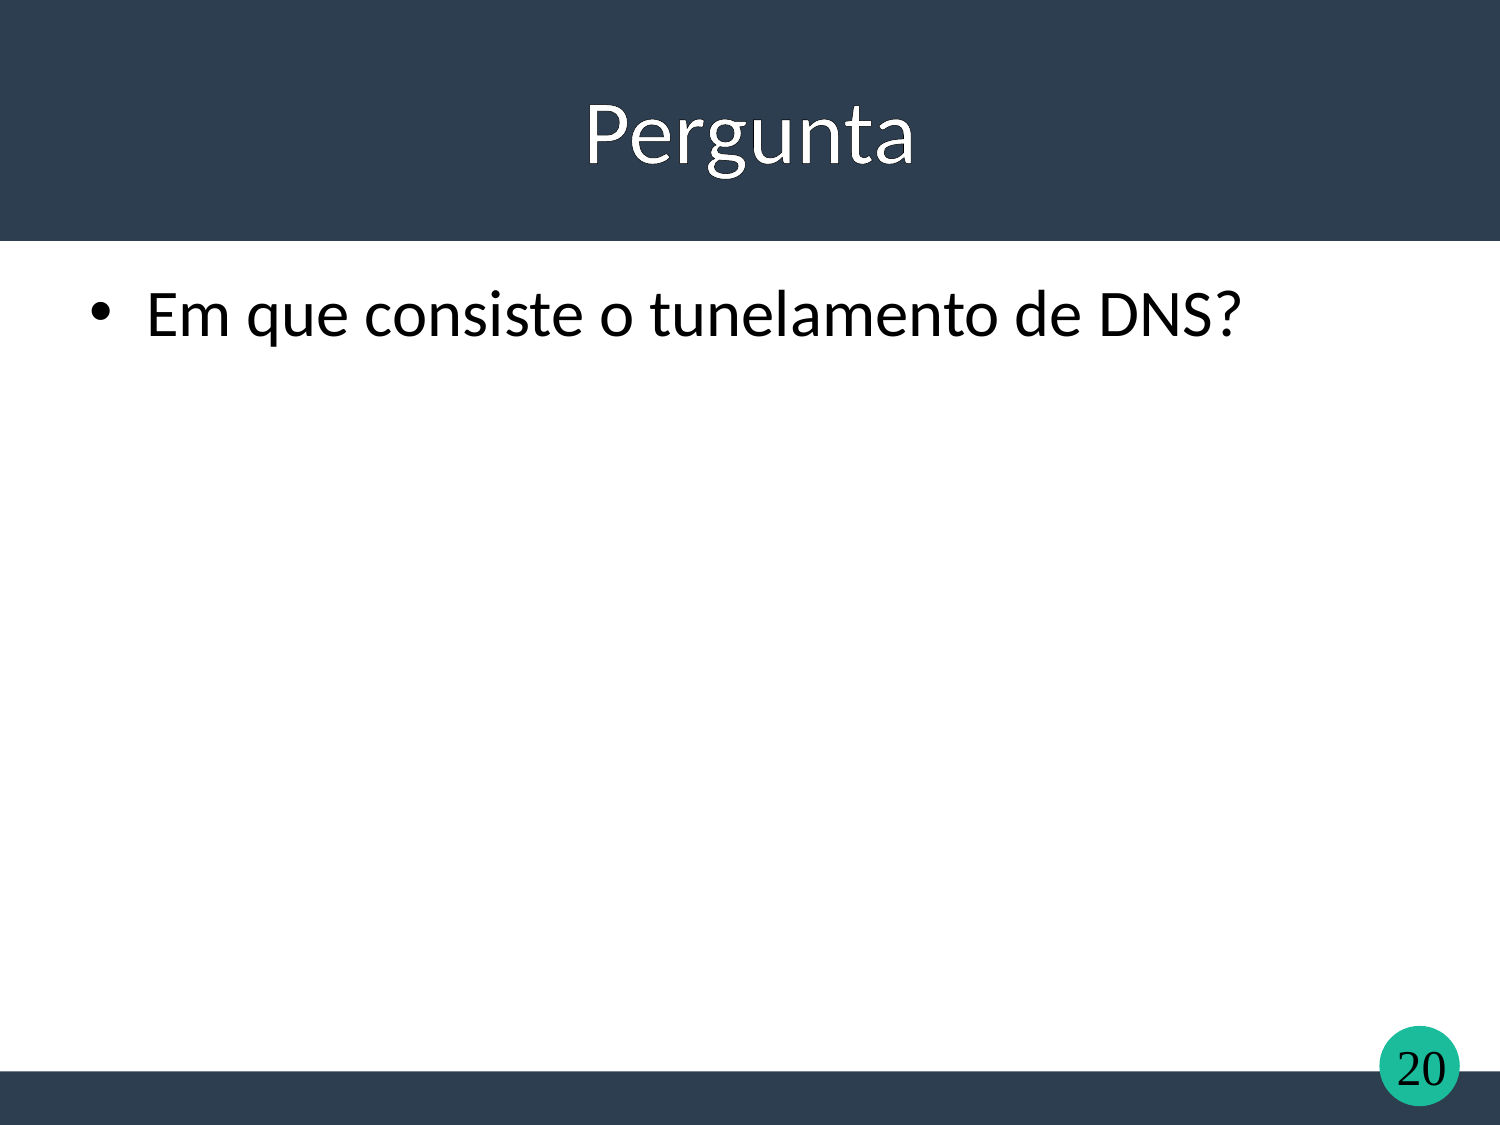

Pergunta
Em que consiste o tunelamento de DNS?